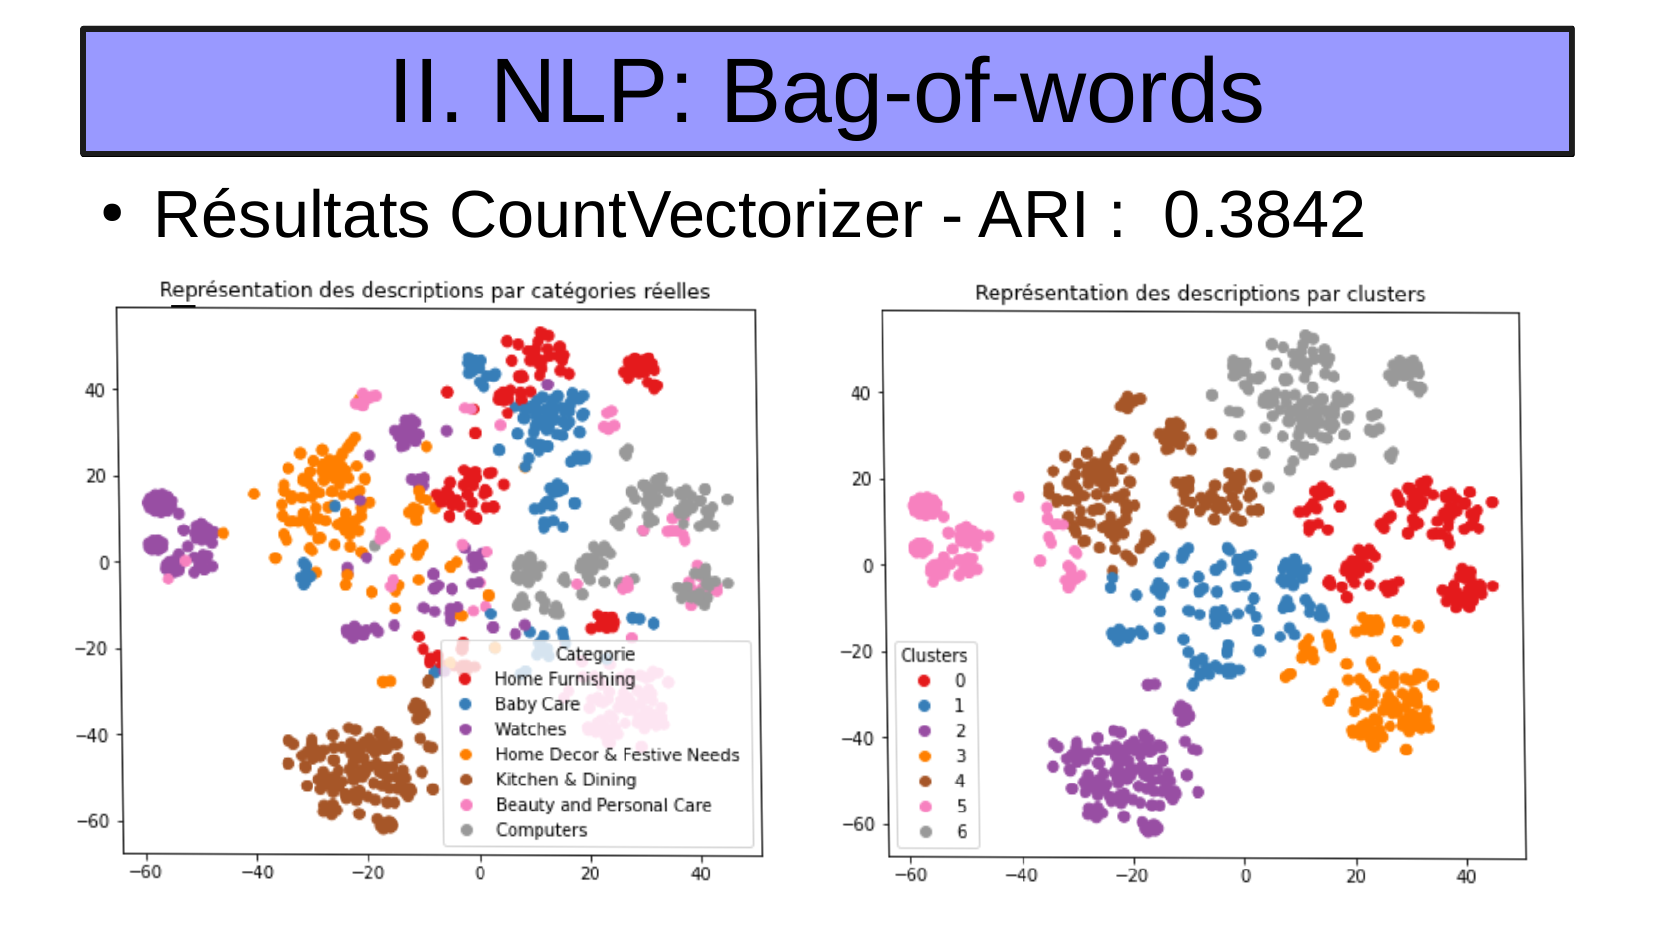

II. NLP: Bag-of-words
#
Résultats CountVectorizer - ARI : 0.3842